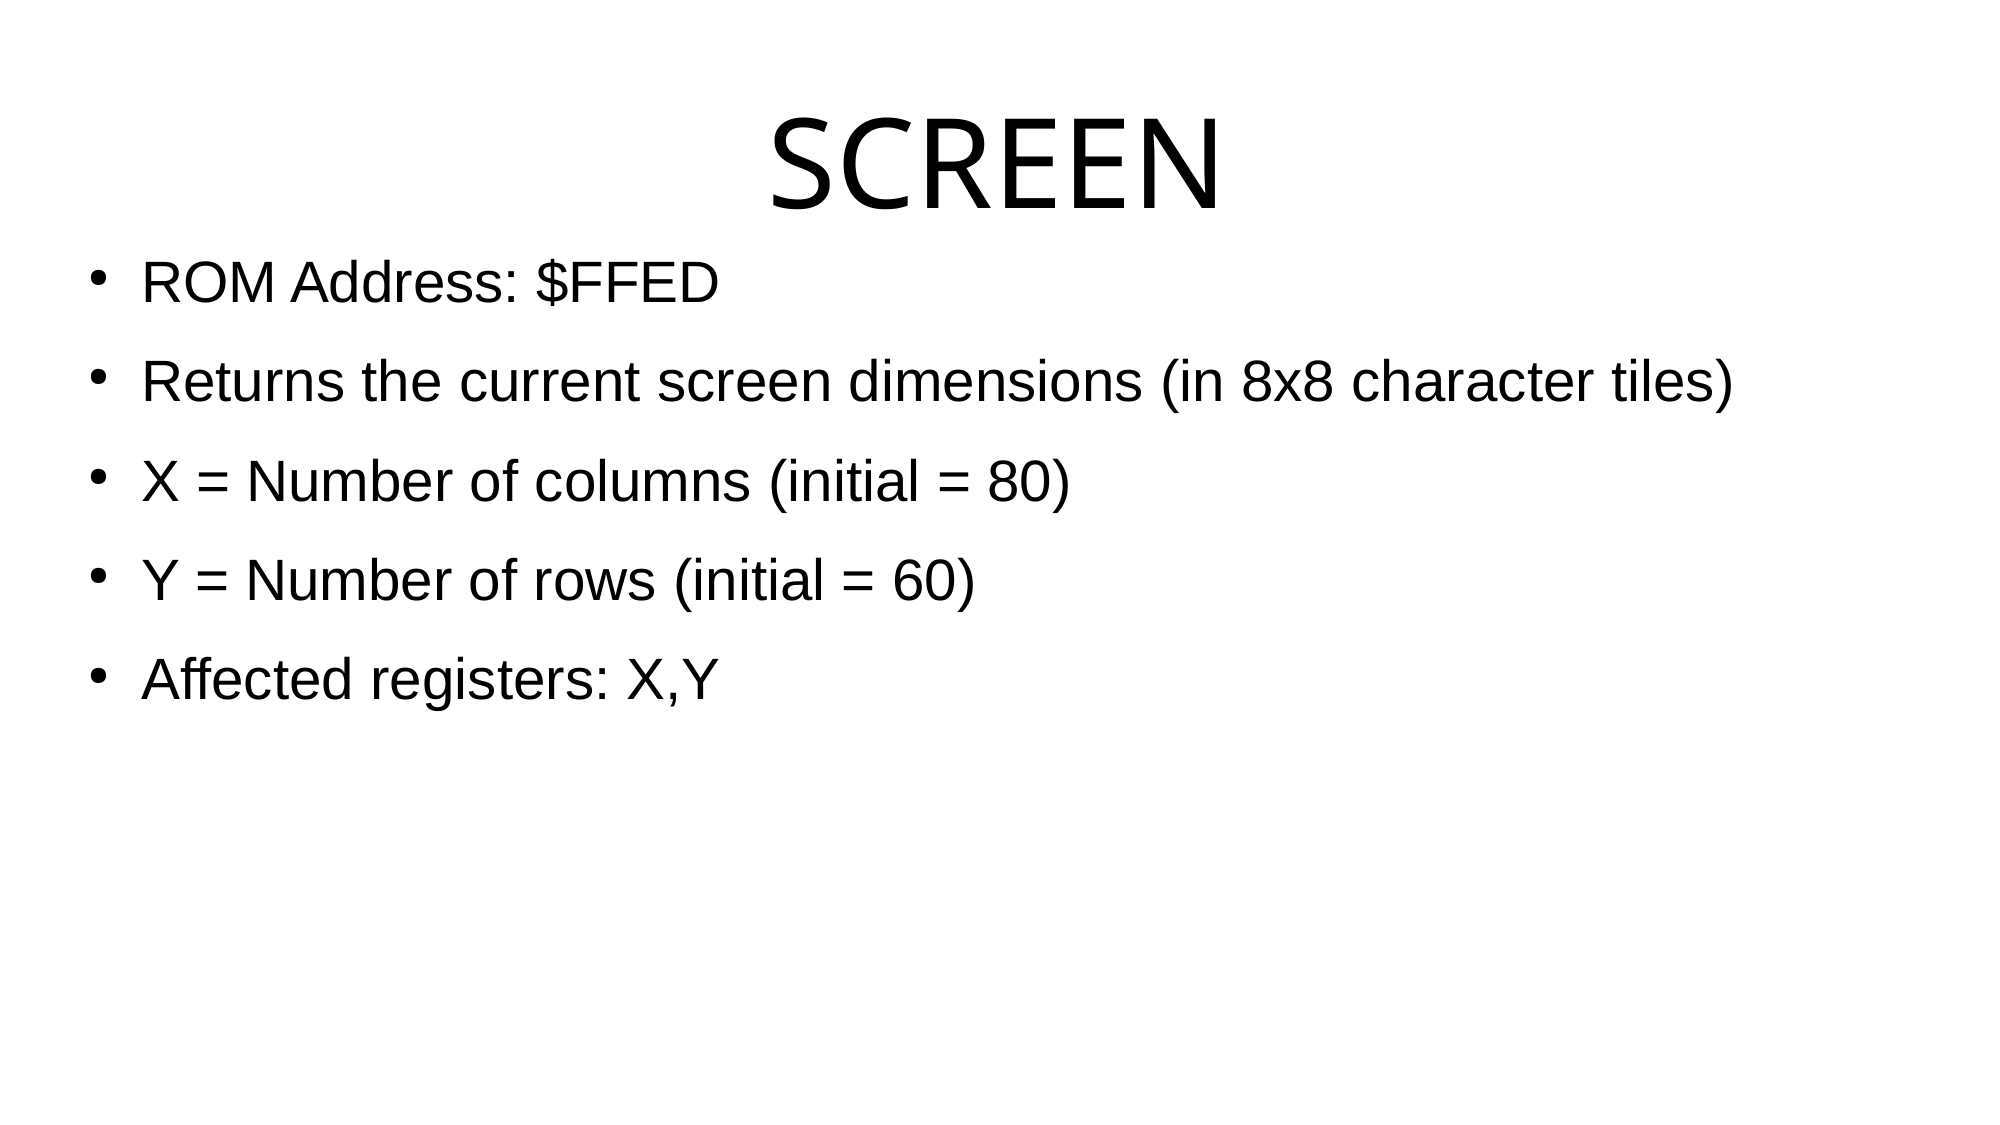

SCREEN
# ROM Address: $FFED
Returns the current screen dimensions (in 8x8 character tiles)
X = Number of columns (initial = 80)
Y = Number of rows (initial = 60)
Affected registers: X,Y